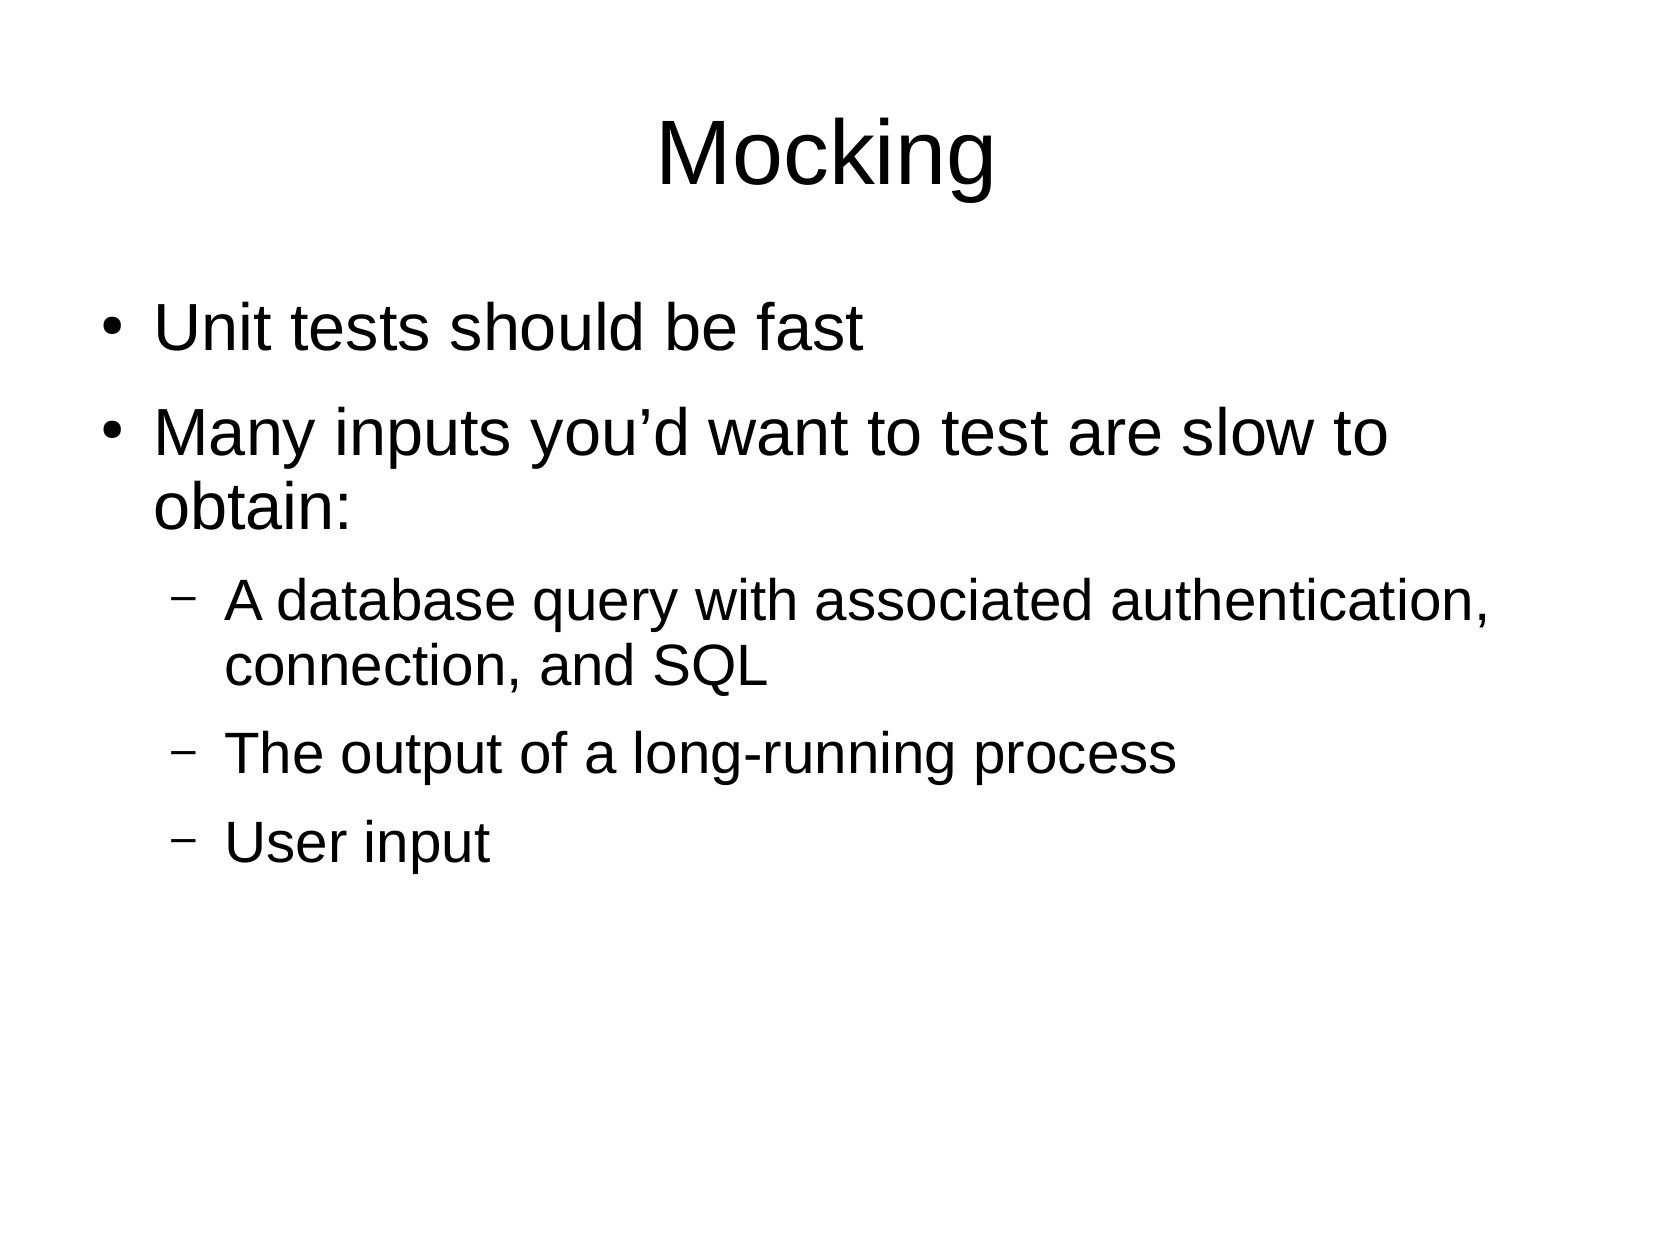

# Mocking
Unit tests should be fast
Many inputs you’d want to test are slow to obtain:
A database query with associated authentication, connection, and SQL
The output of a long-running process
User input